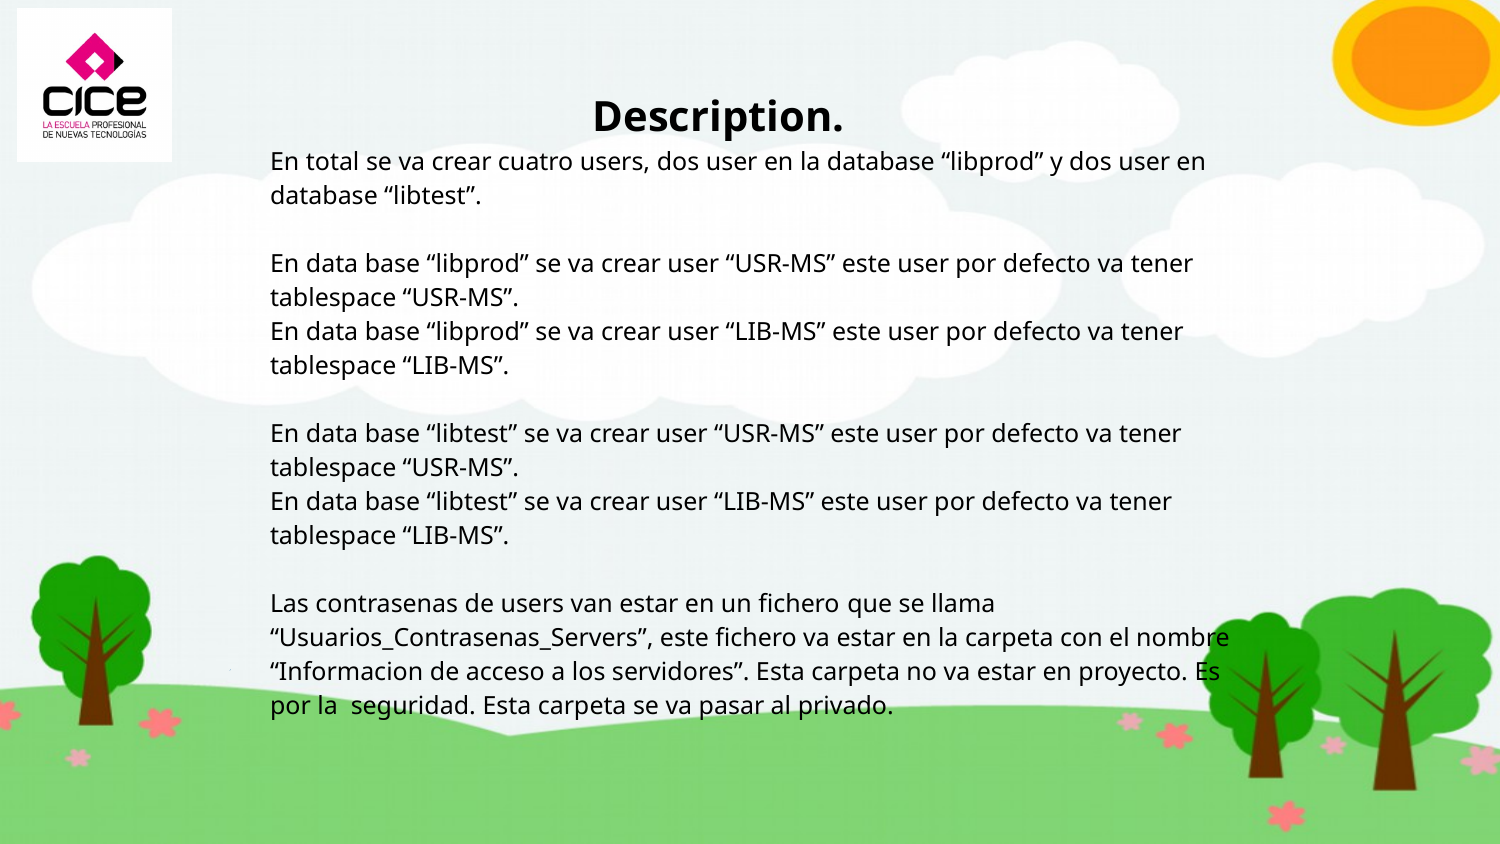

# Description. En total se va crear cuatro users, dos user en la database “libprod” y dos user en database “libtest”. En data base “libprod” se va crear user “USR-MS” este user por defecto va tener tablespace “USR-MS”. En data base “libprod” se va crear user “LIB-MS” este user por defecto va tener tablespace “LIB-MS”. En data base “libtest” se va crear user “USR-MS” este user por defecto va tener tablespace “USR-MS”. En data base “libtest” se va crear user “LIB-MS” este user por defecto va tener tablespace “LIB-MS”. Las contrasenas de users van estar en un fichero que se llama “Usuarios_Contrasenas_Servers”, este fichero va estar en la carpeta con el nombre “Informacion de acceso a los servidores”. Esta carpeta no va estar en proyecto. Es por la seguridad. Esta carpeta se va pasar al privado.